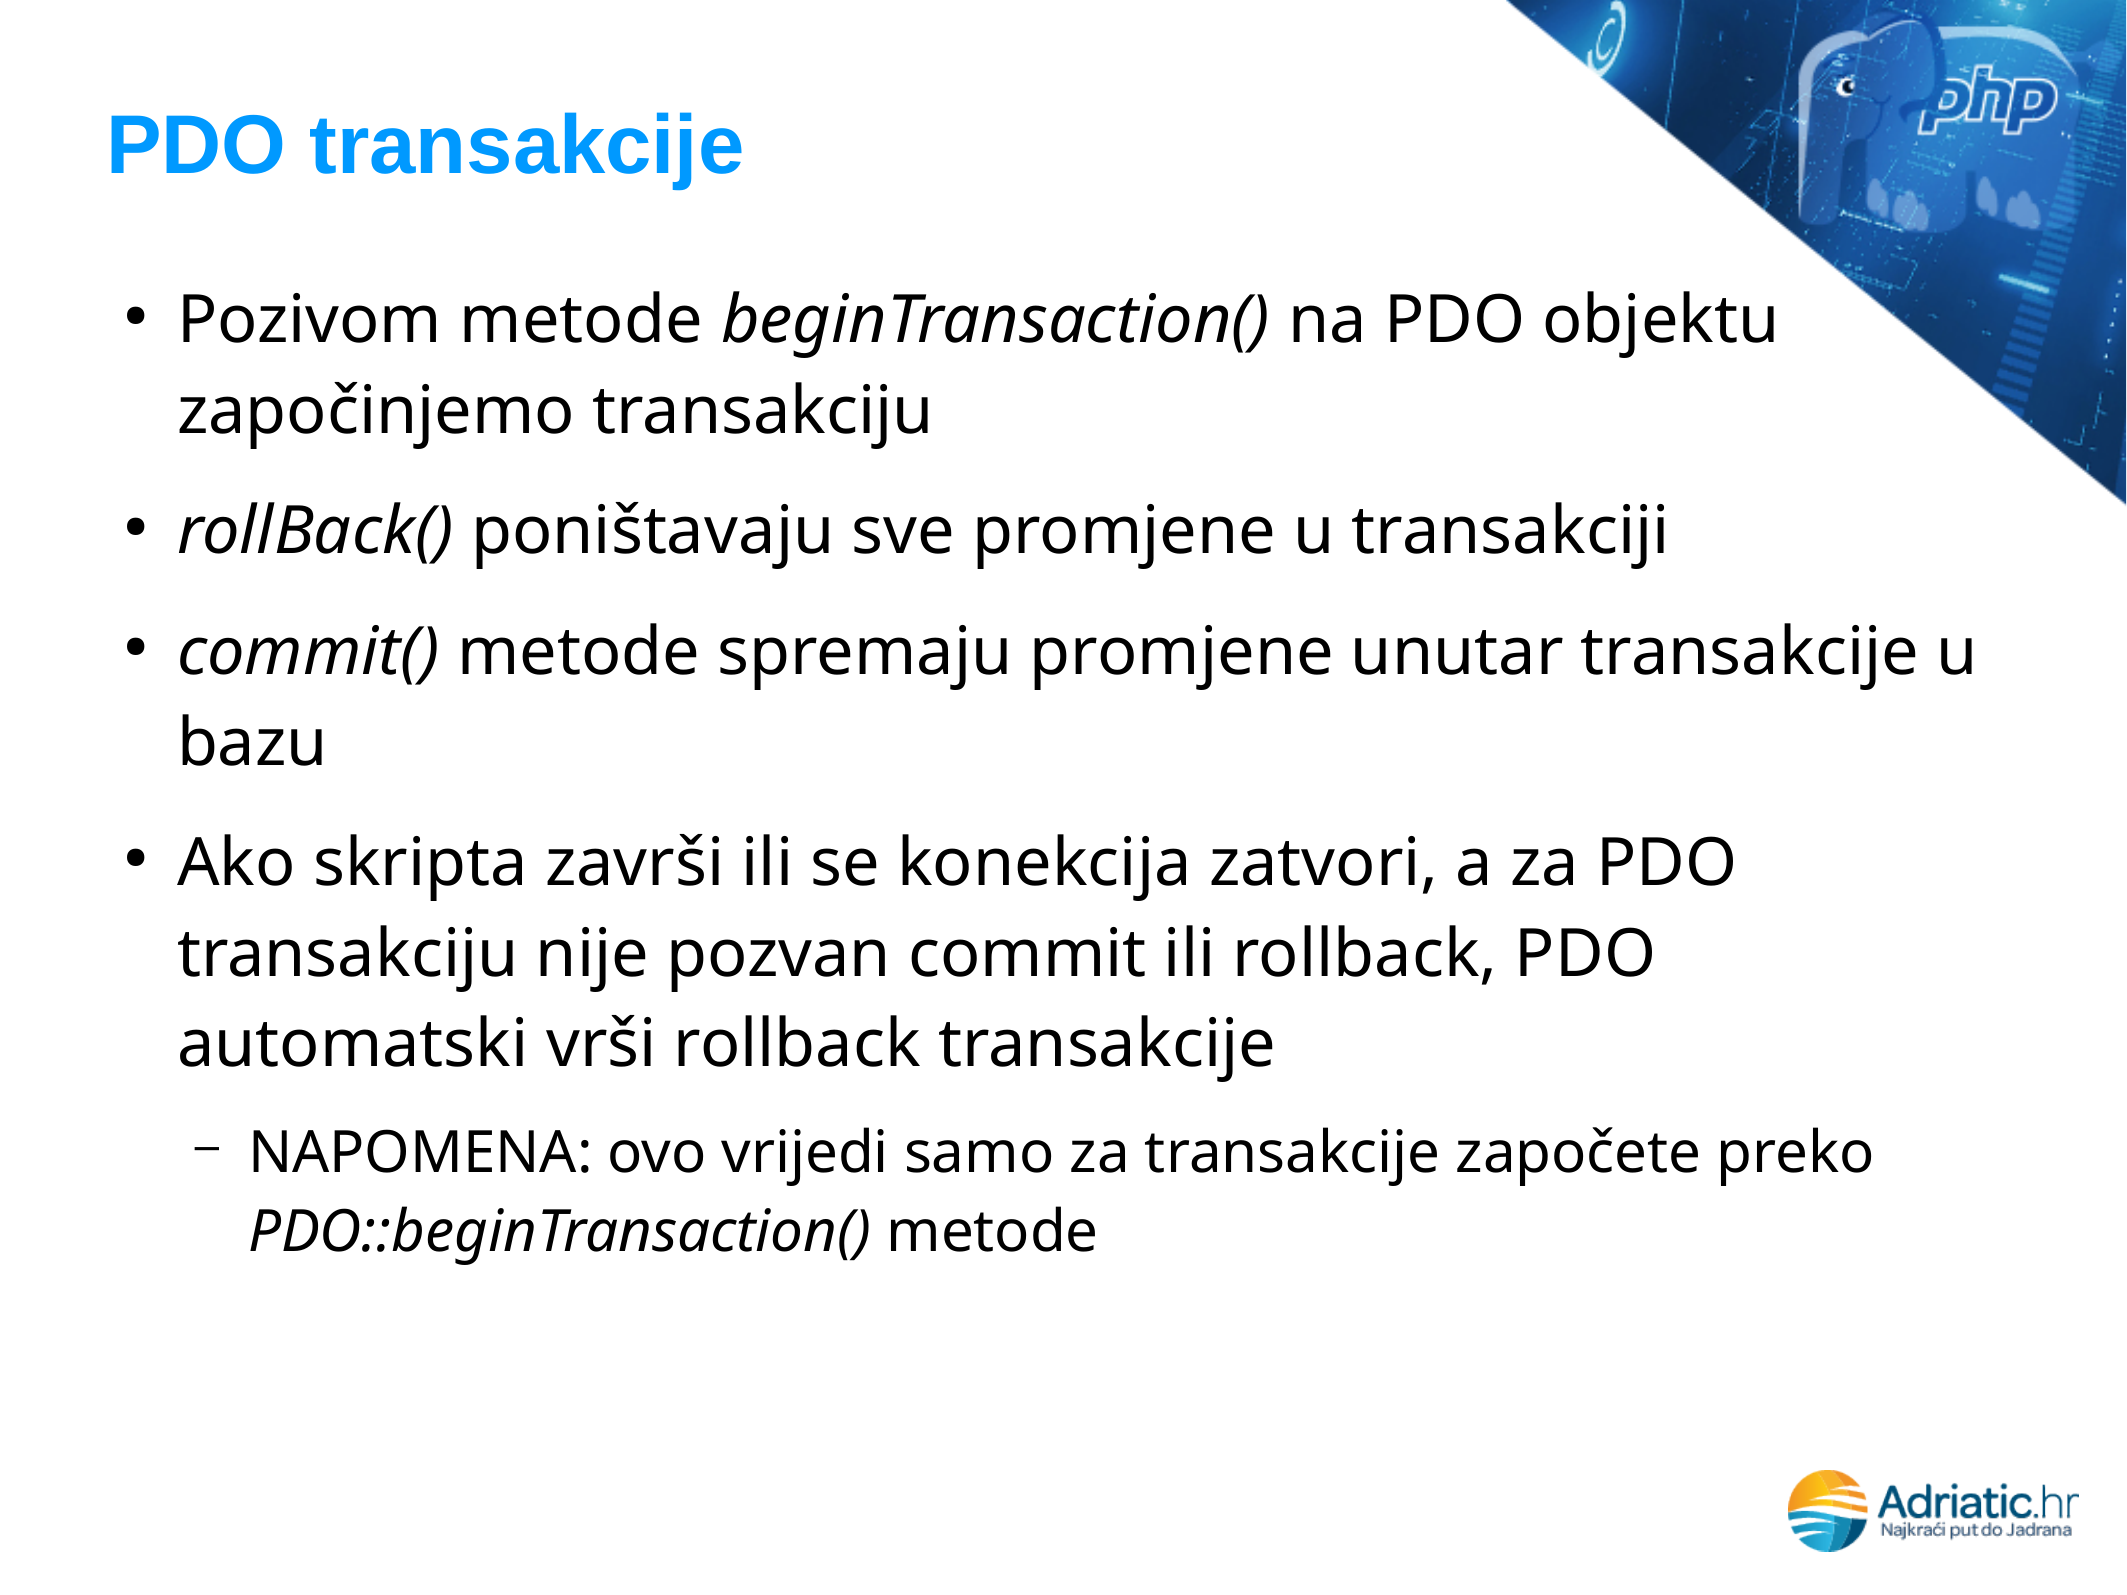

# PDO transakcije
Pozivom metode beginTransaction() na PDO objektu započinjemo transakciju
rollBack() poništavaju sve promjene u transakciji
commit() metode spremaju promjene unutar transakcije u bazu
Ako skripta završi ili se konekcija zatvori, a za PDO transakciju nije pozvan commit ili rollback, PDO automatski vrši rollback transakcije
NAPOMENA: ovo vrijedi samo za transakcije započete preko PDO::beginTransaction() metode